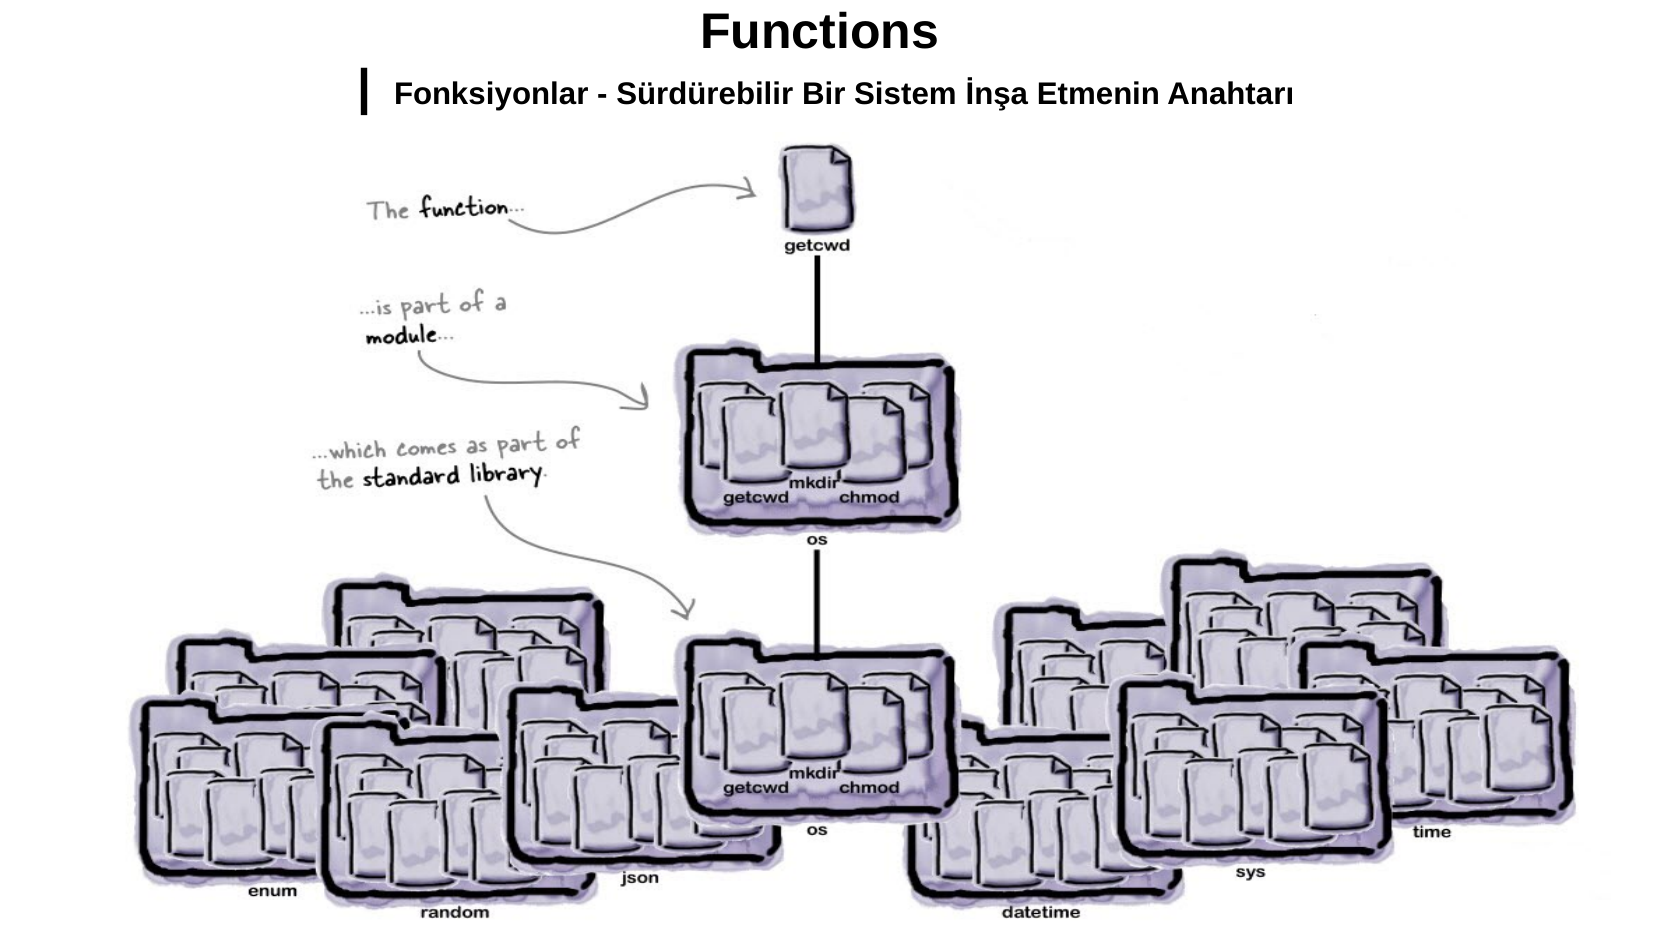

# Functions | Fonksiyonlar - Sürdürebilir Bir Sistem İnşa Etmenin Anahtarı